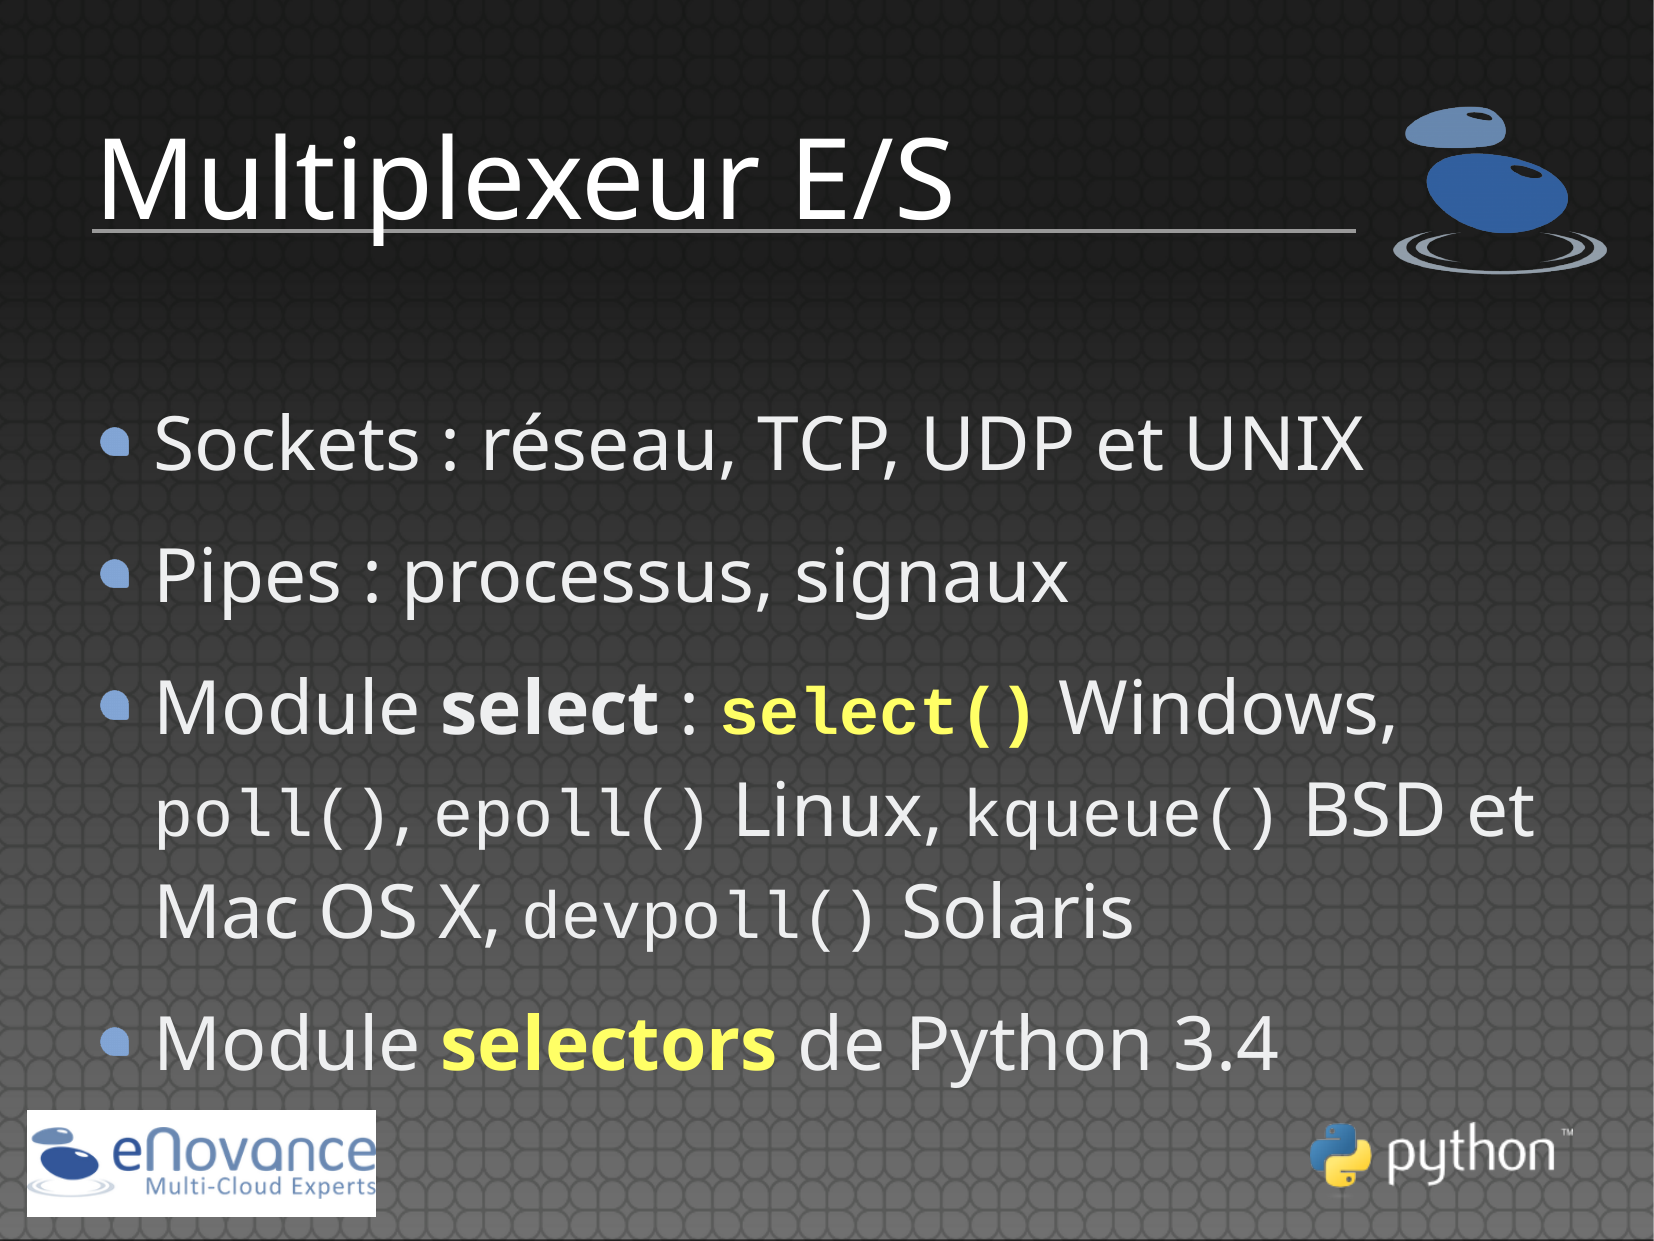

Multiplexeur E/S
# Sockets : réseau, TCP, UDP et UNIX
Pipes : processus, signaux
Module select : select() Windows, poll(), epoll() Linux, kqueue() BSD et Mac OS X, devpoll() Solaris
Module selectors de Python 3.4